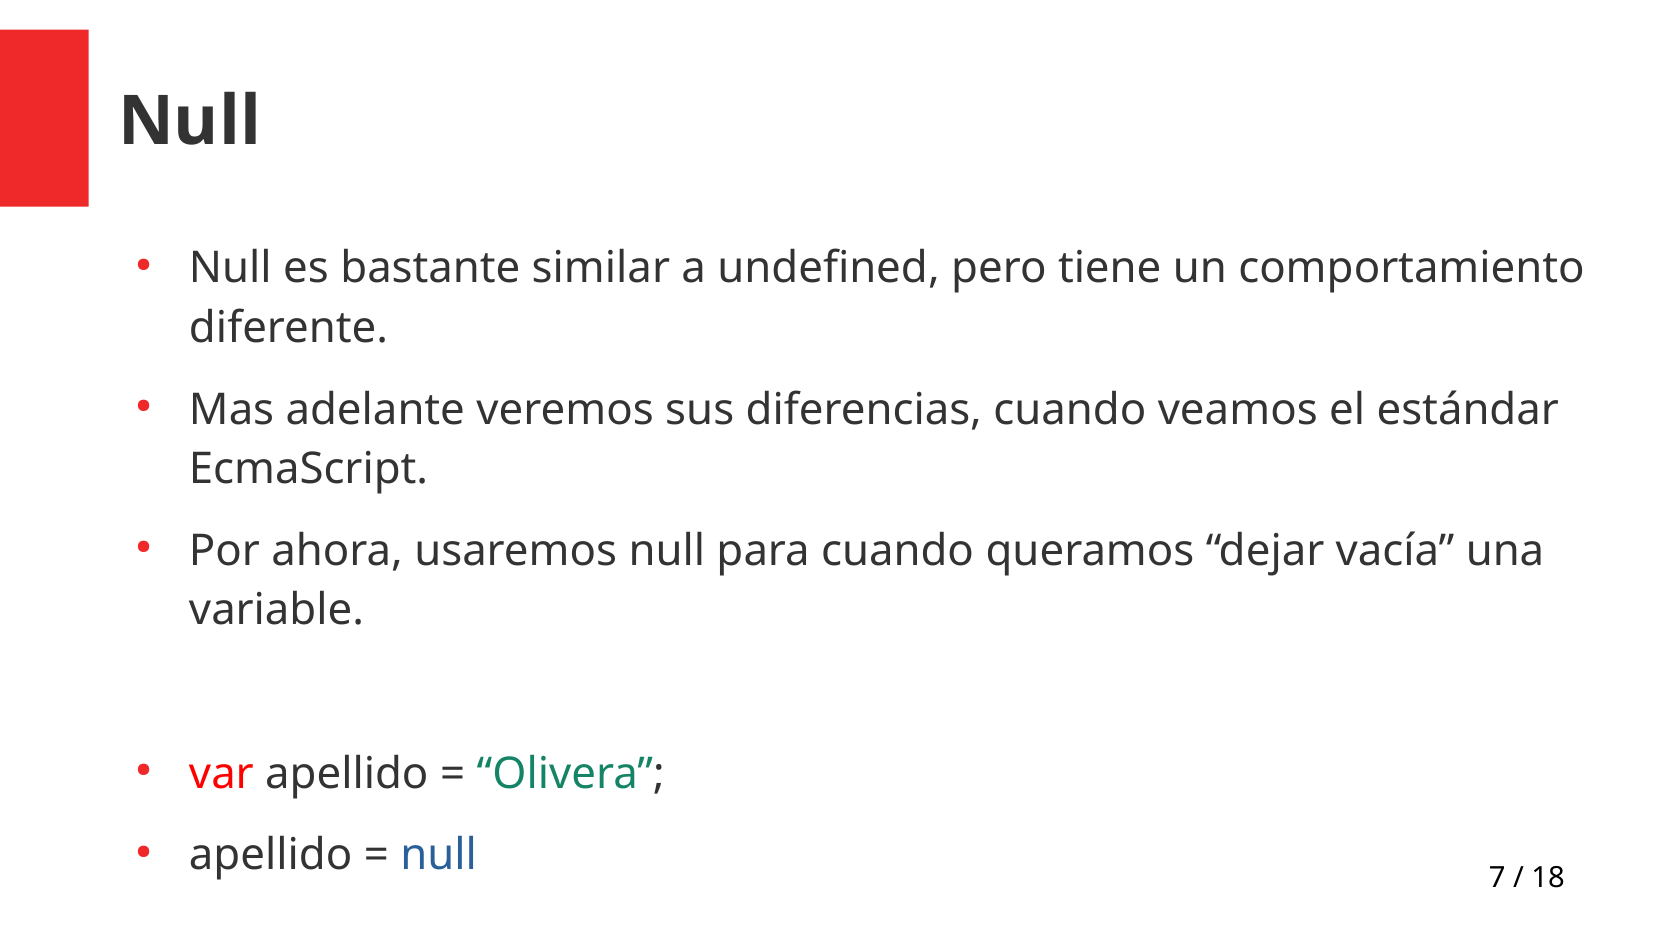

# Null
Null es bastante similar a undefined, pero tiene un comportamiento diferente.
Mas adelante veremos sus diferencias, cuando veamos el estándar EcmaScript.
Por ahora, usaremos null para cuando queramos “dejar vacía” una variable.
var apellido = “Olivera”;
apellido = null
7